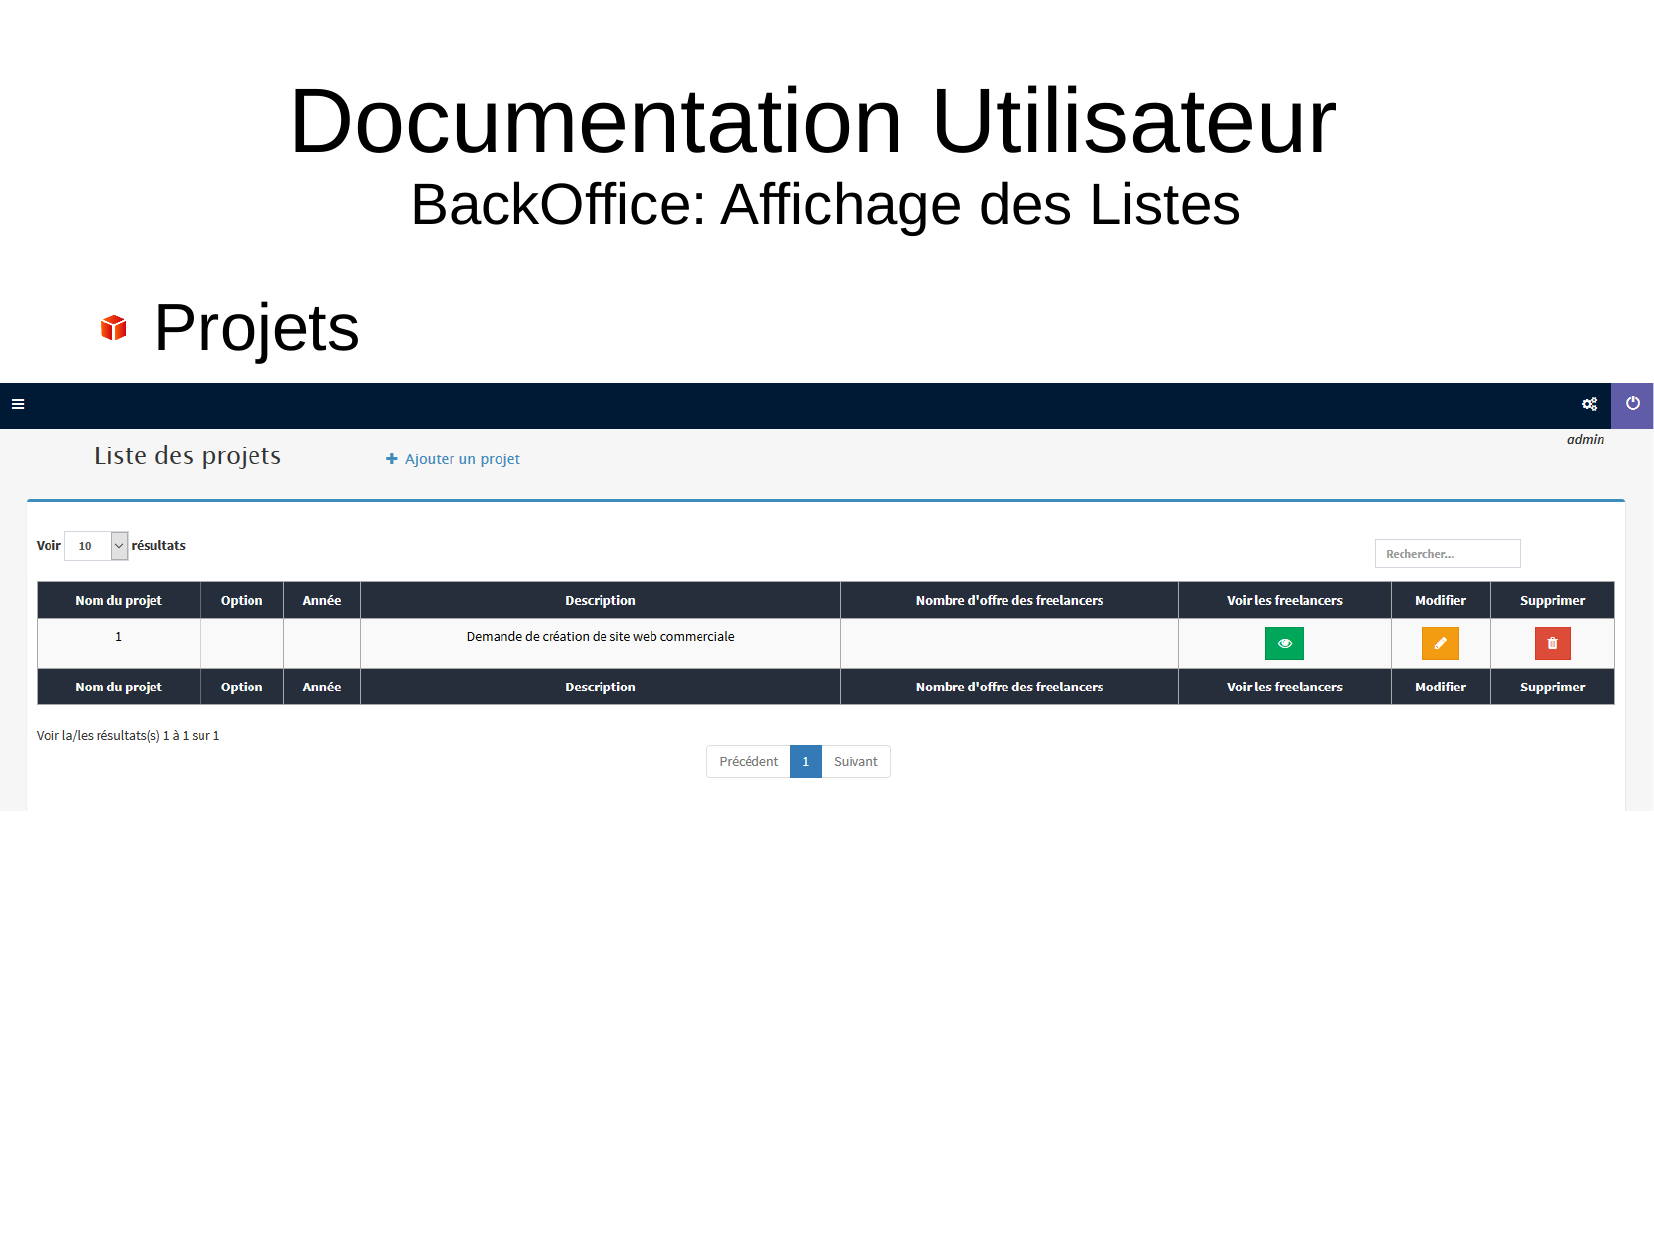

# Documentation Utilisateur BackOffice: Affichage des Listes
Projets